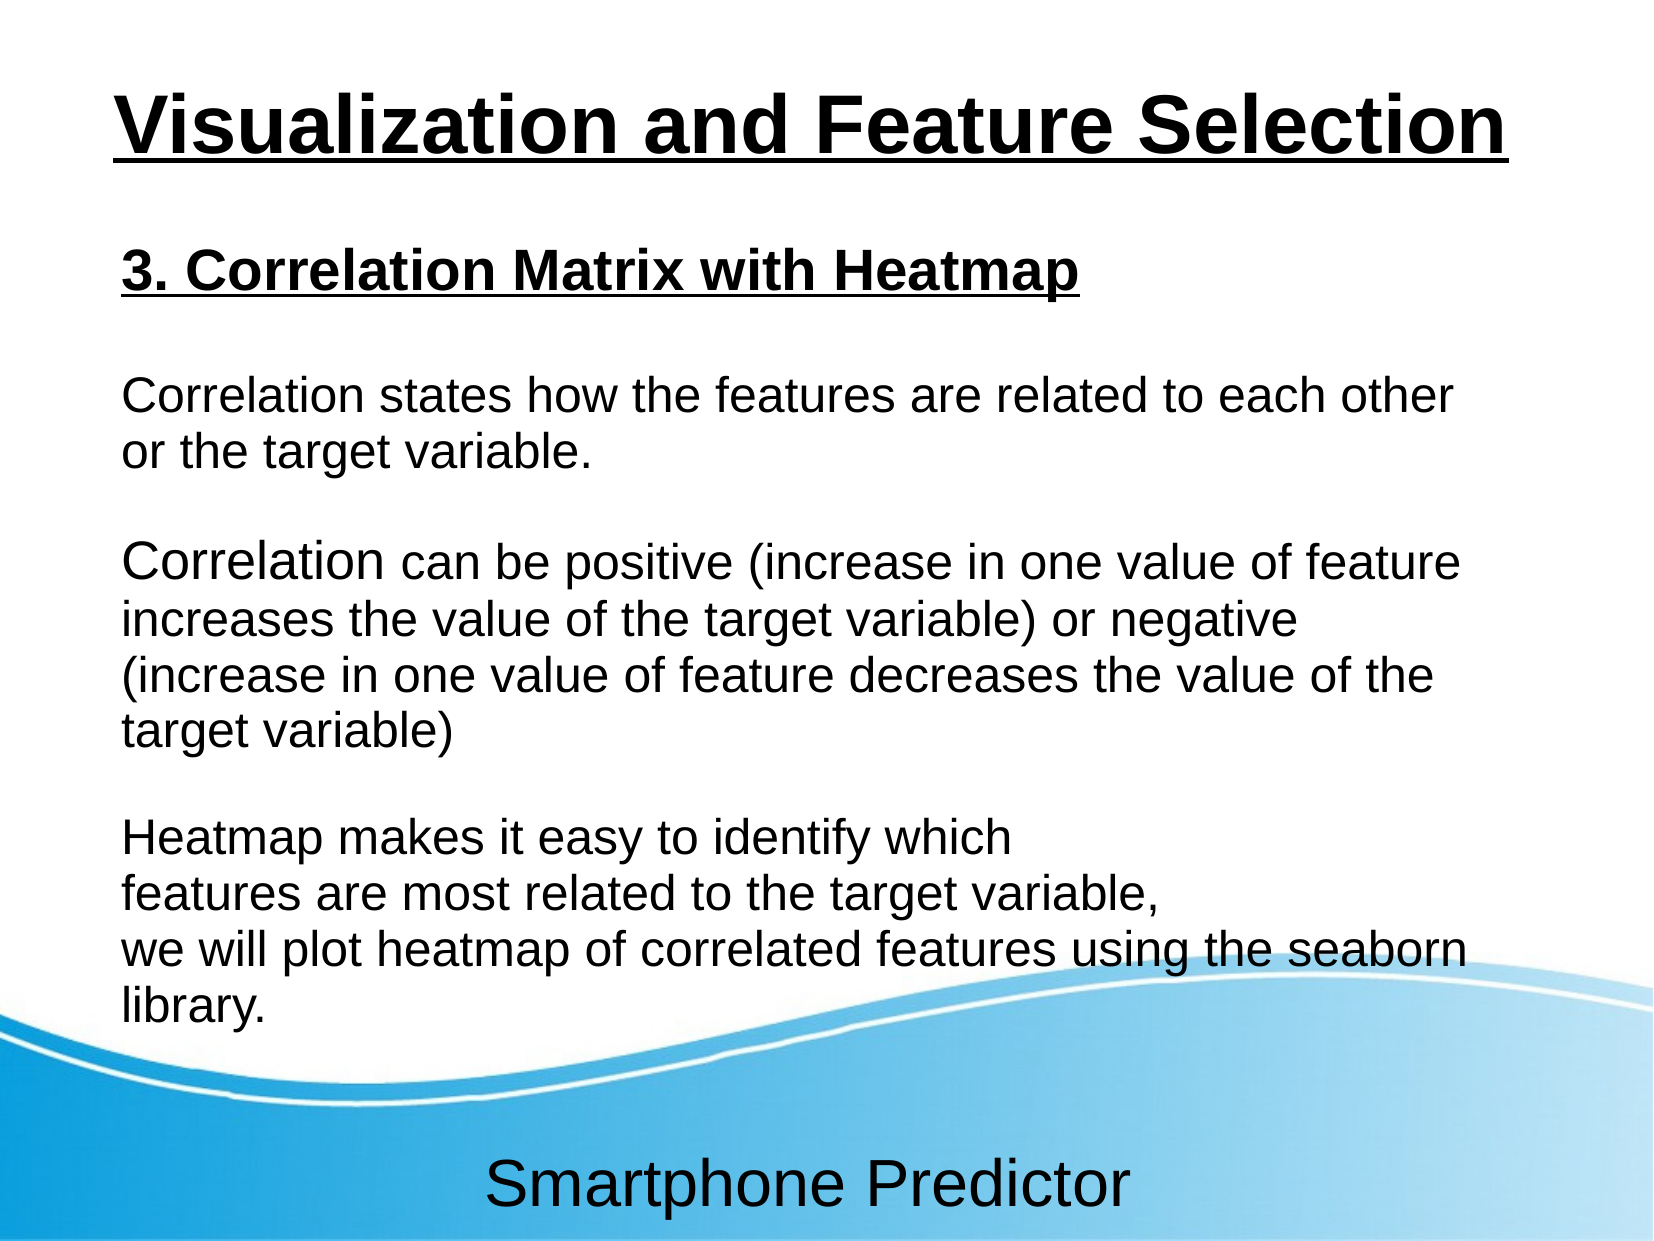

Visualization and Feature Selection
3. Correlation Matrix with Heatmap
Correlation states how the features are related to each other or the target variable.
Correlation can be positive (increase in one value of feature increases the value of the target variable) or negative (increase in one value of feature decreases the value of the target variable)
Heatmap makes it easy to identify which
features are most related to the target variable,
we will plot heatmap of correlated features using the seaborn library.
# Smartphone Predictor